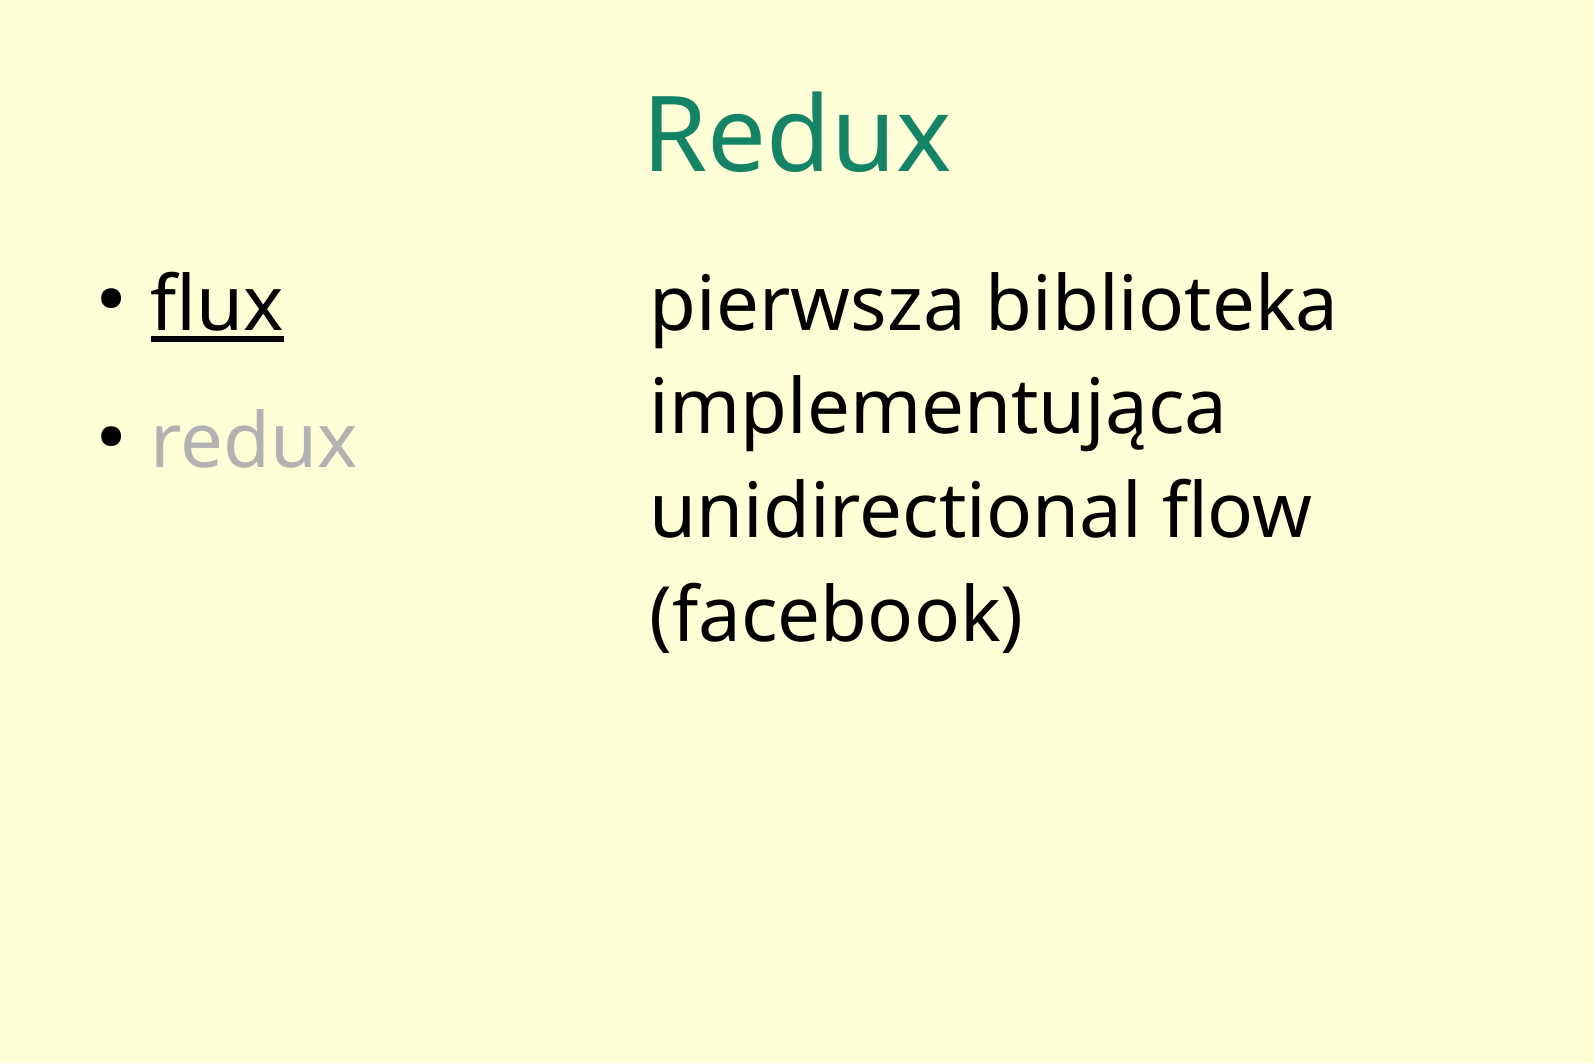

# Redux
flux
redux
pierwsza biblioteka implementująca unidirectional flow (facebook)